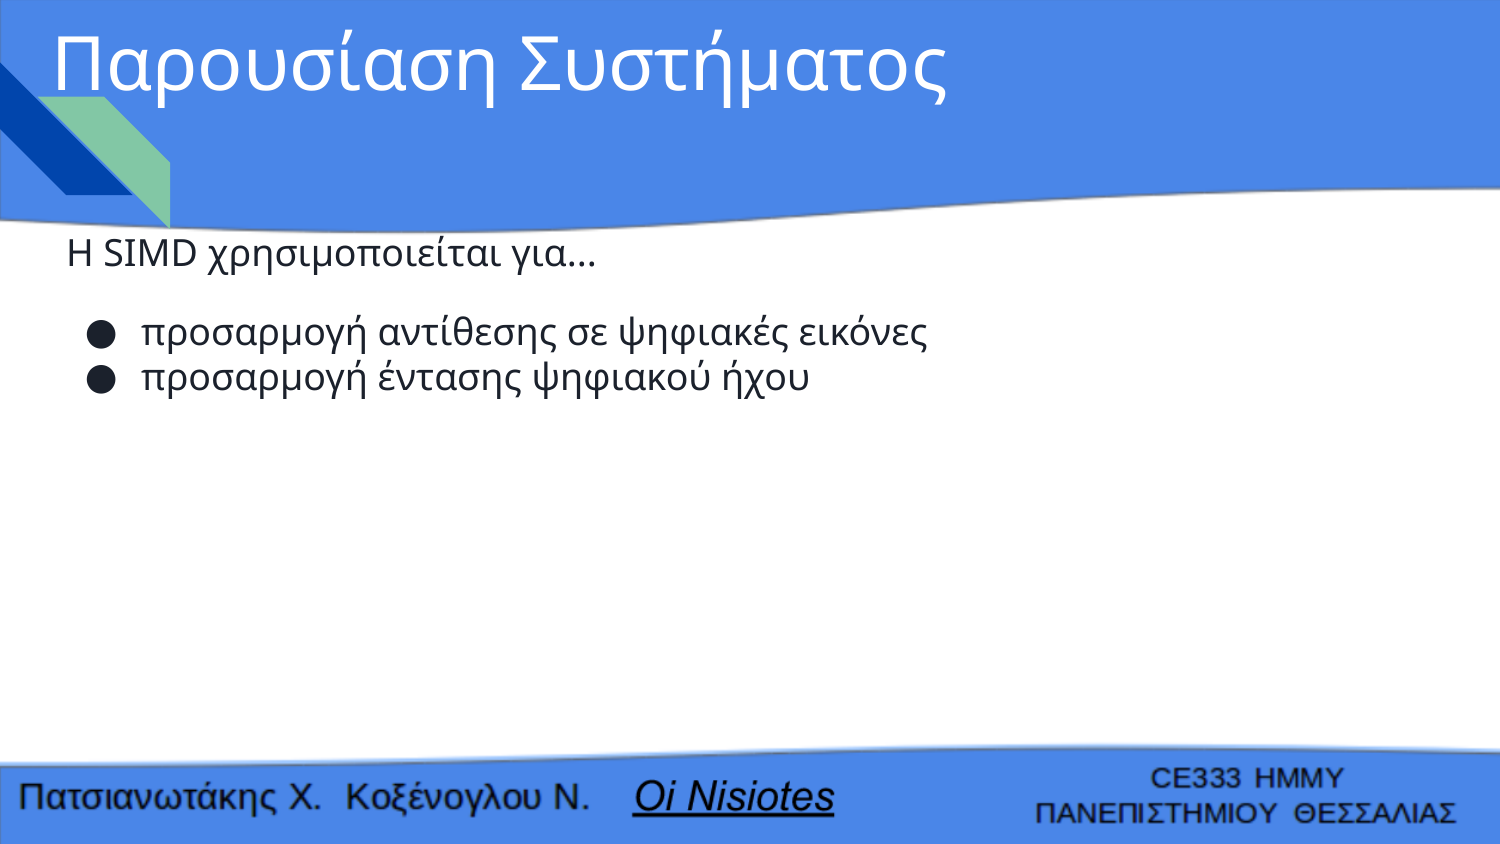

# Παρουσίαση Συστήματος
Η SIMD χρησιμοποιείται για...
προσαρμογή αντίθεσης σε ψηφιακές εικόνες
προσαρμογή έντασης ψηφιακού ήχου